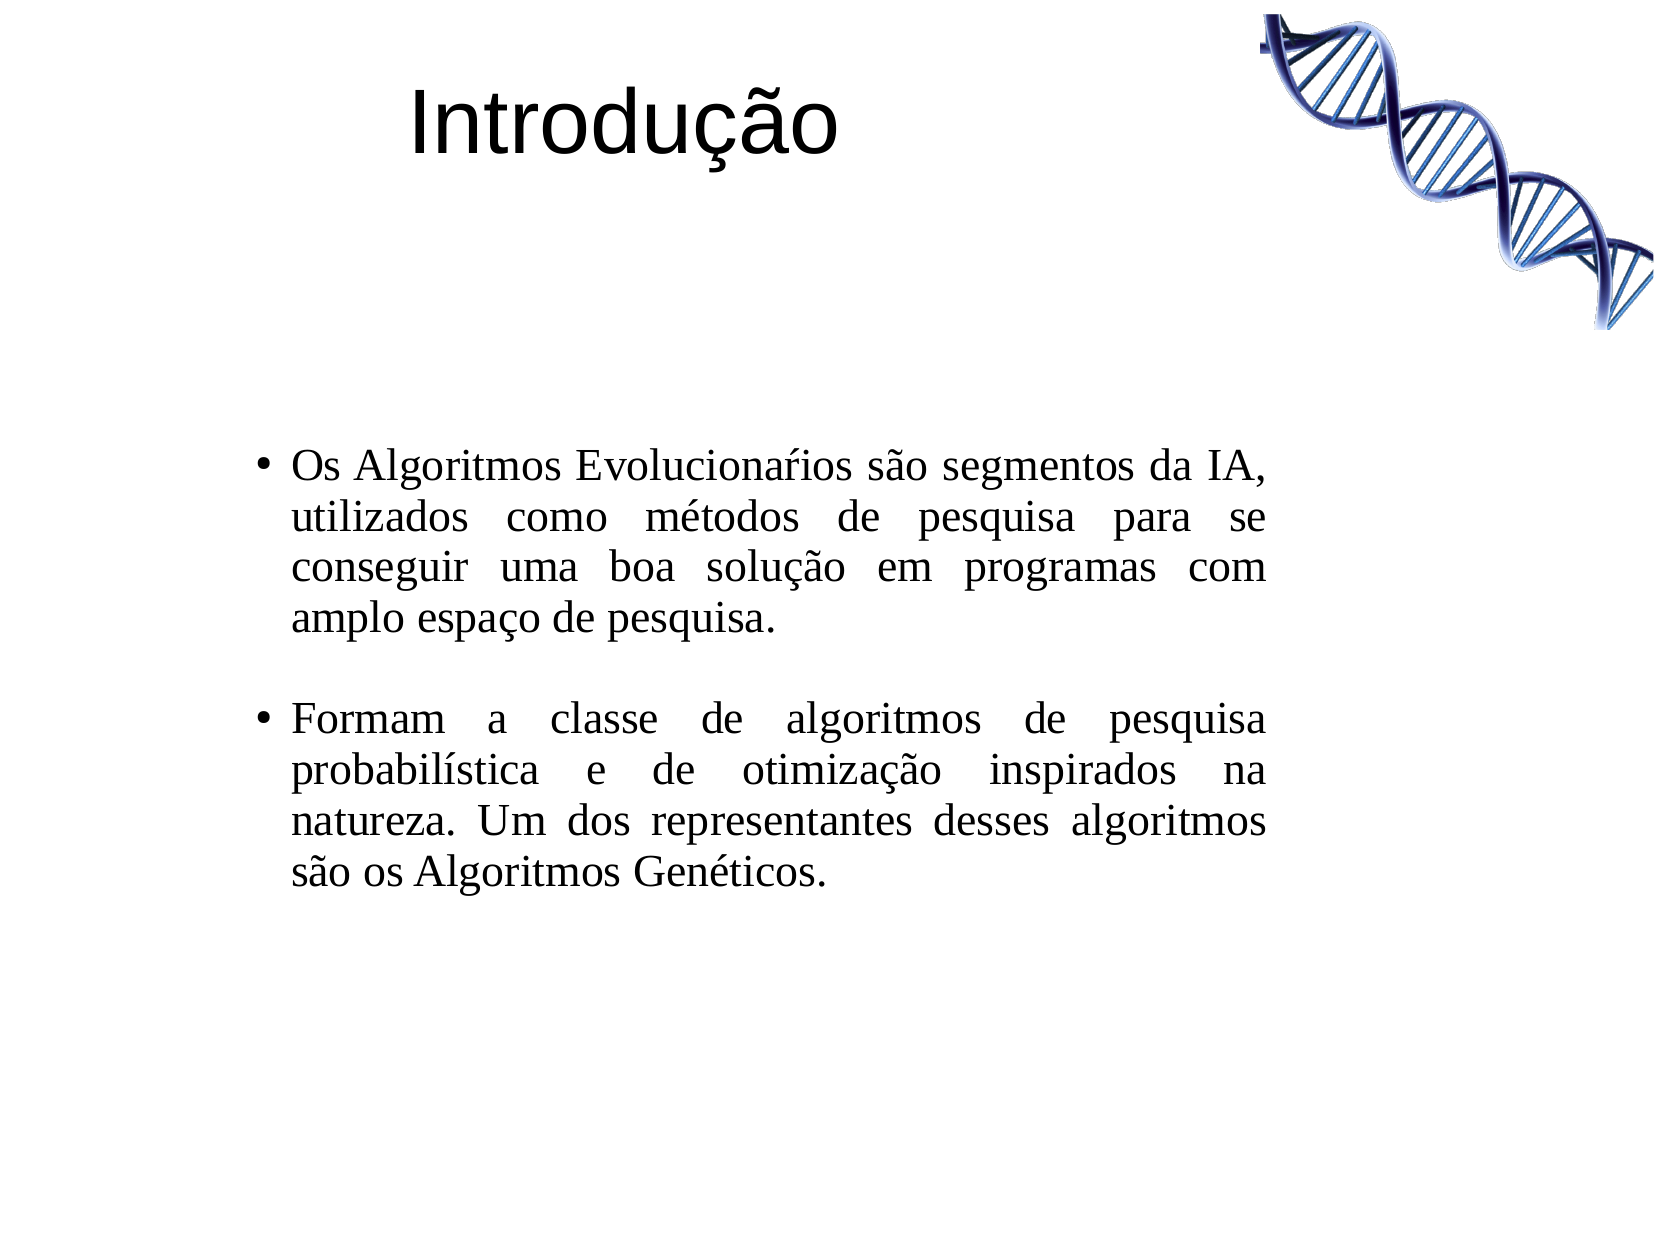

# Introdução
Os Algoritmos Evolucionaŕios são segmentos da IA, utilizados como métodos de pesquisa para se conseguir uma boa solução em programas com amplo espaço de pesquisa.
Formam a classe de algoritmos de pesquisa probabilística e de otimização inspirados na natureza. Um dos representantes desses algoritmos são os Algoritmos Genéticos.